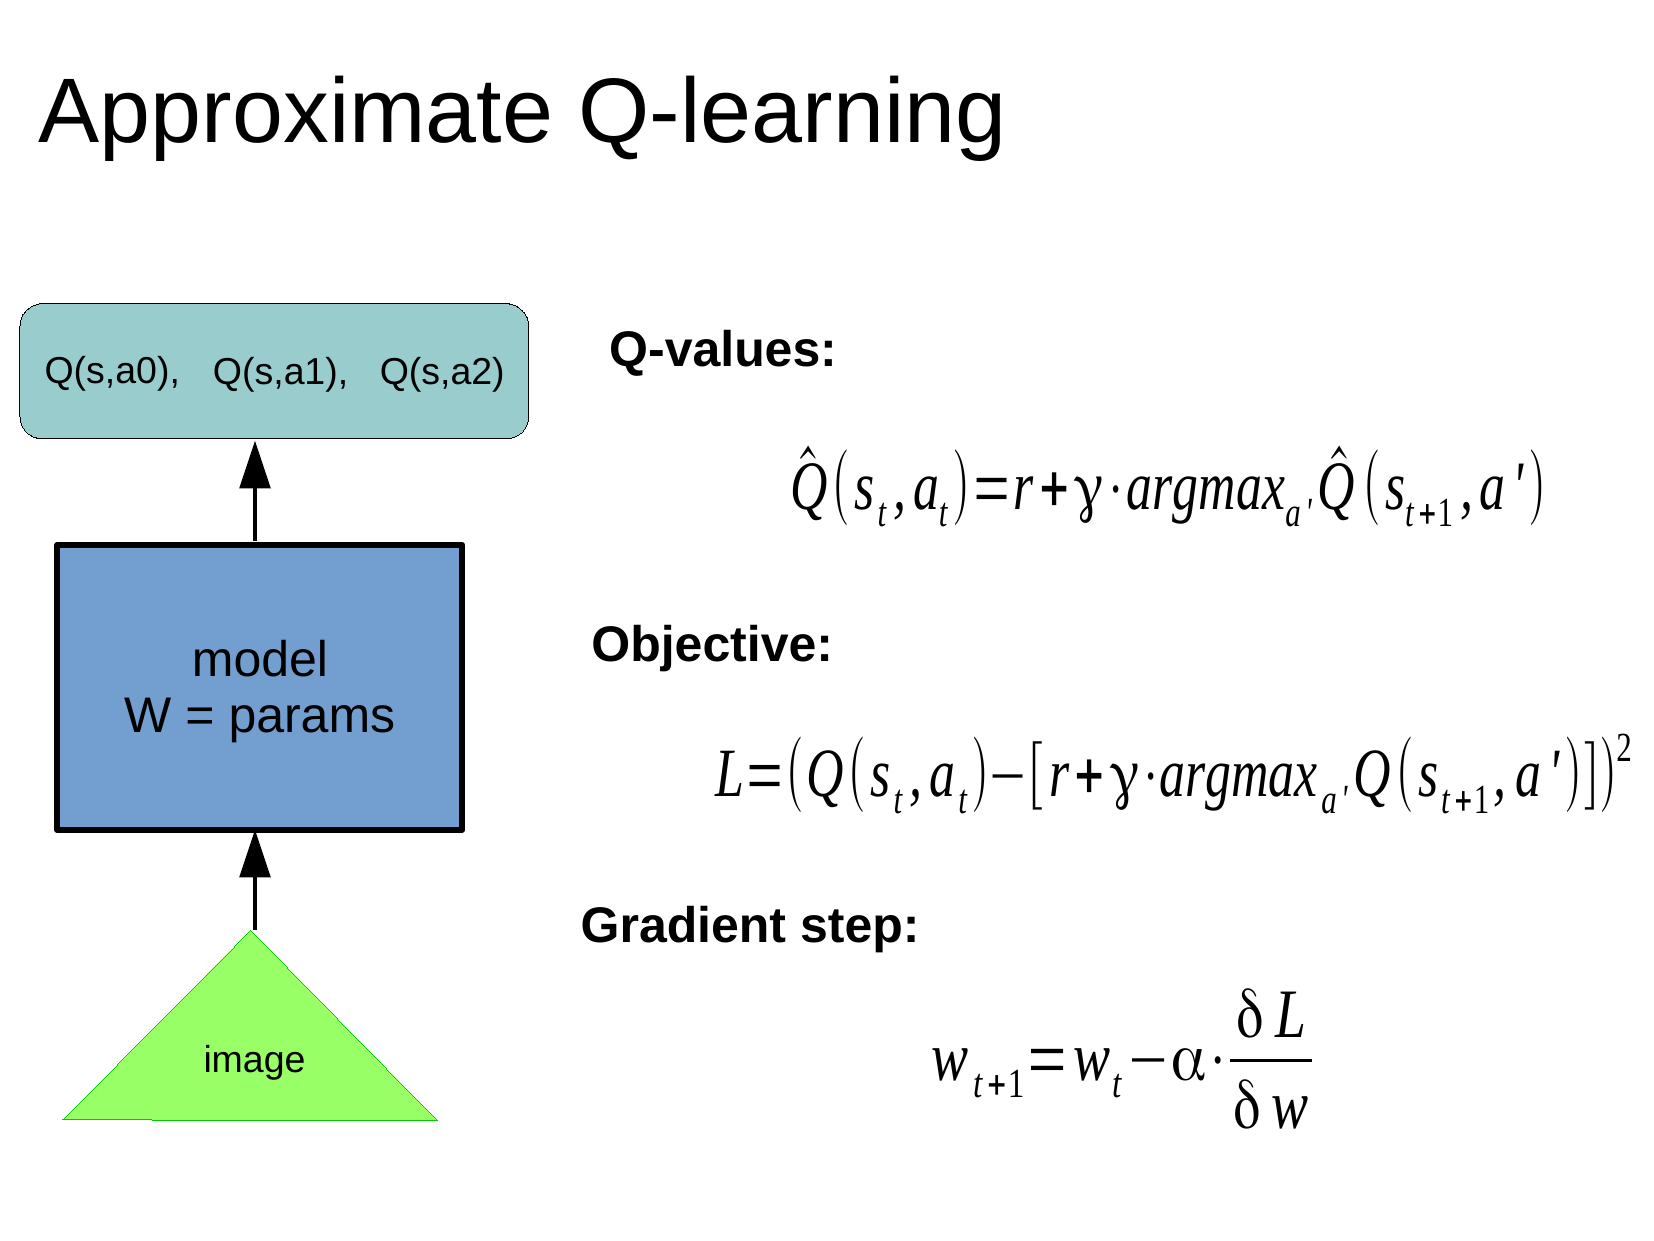

Approximate Q-learning
Q-values:
Q(s,a0),
Q(s,a1),
Q(s,a2)
model
W = params
Objective:
Gradient step:
image